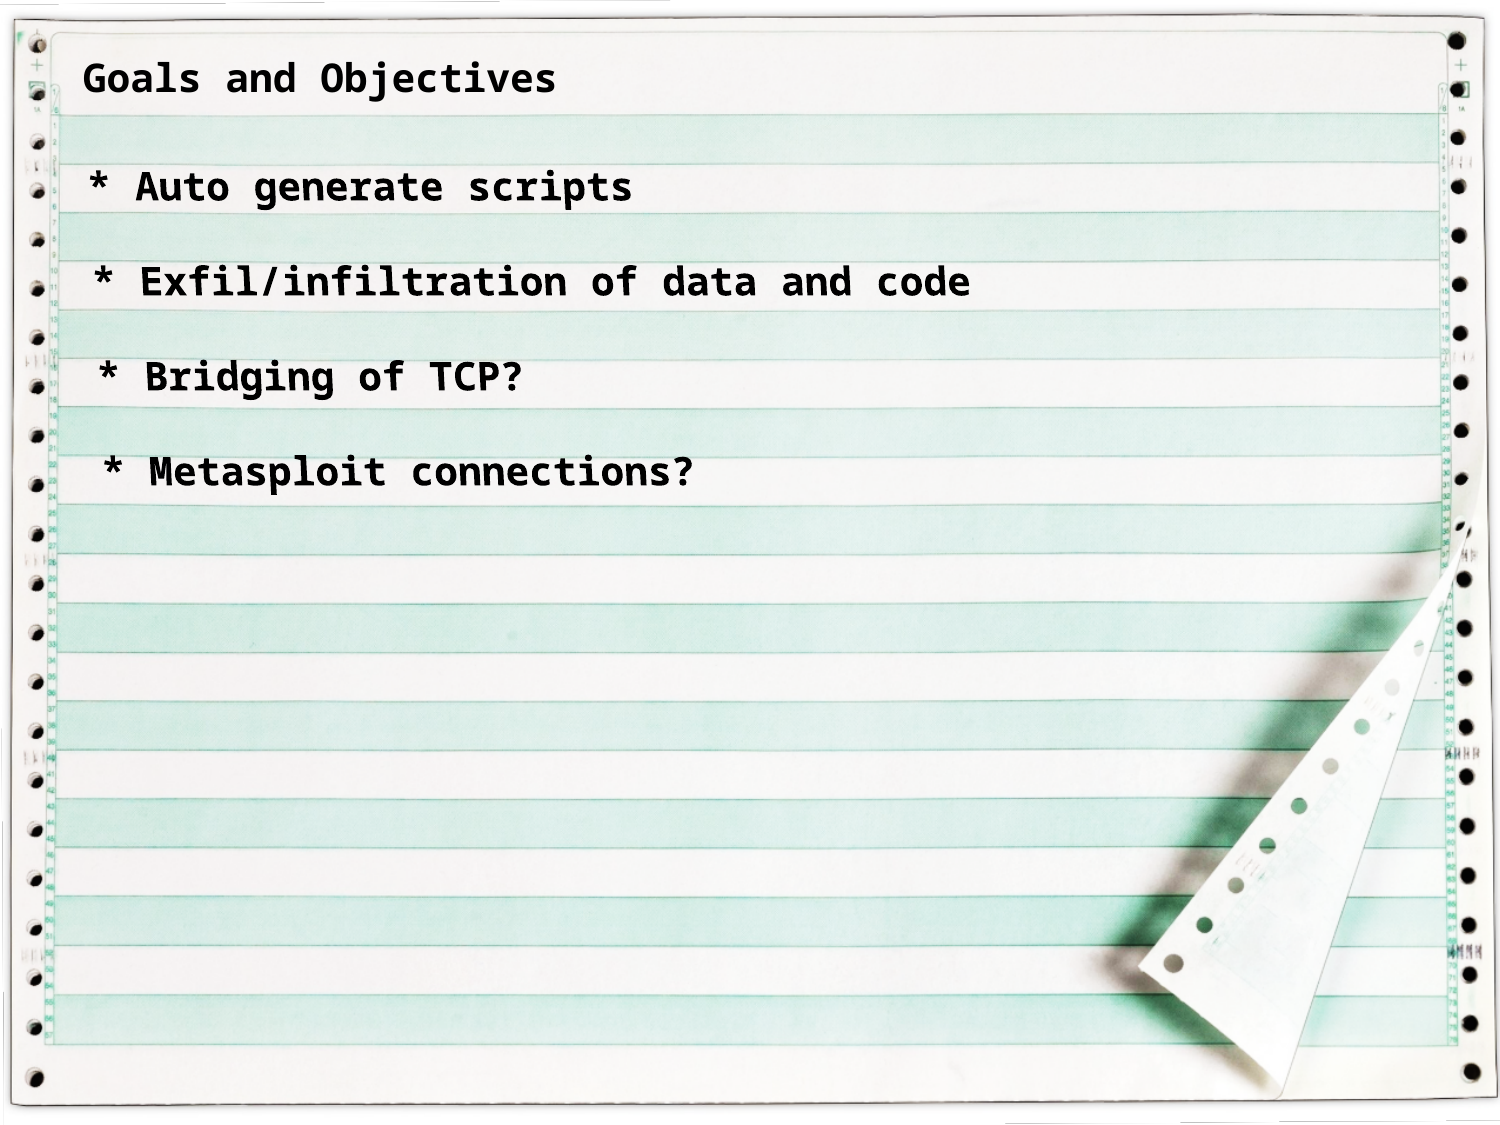

Goals and Objectives
* Auto generate scripts
* Exfil/infiltration of data and code
* Bridging of TCP?
* Metasploit connections?